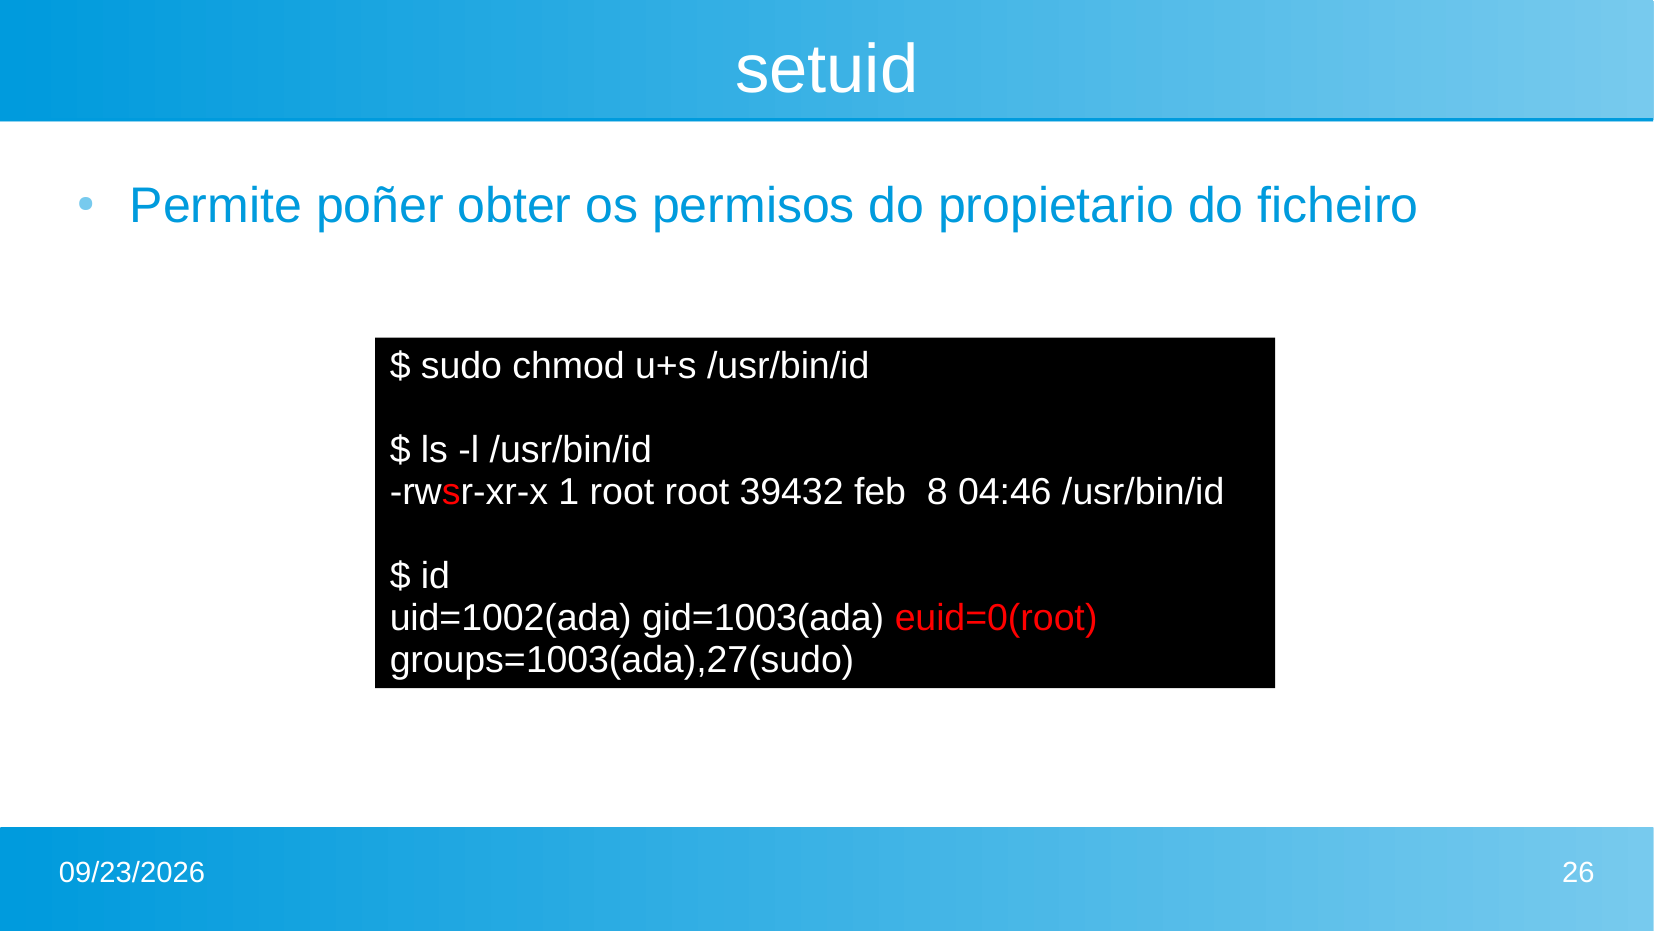

# setuid
Permite poñer obter os permisos do propietario do ficheiro
$ sudo chmod u+s /usr/bin/id
$ ls -l /usr/bin/id
-rwsr-xr-x 1 root root 39432 feb 8 04:46 /usr/bin/id
$ id
uid=1002(ada) gid=1003(ada) euid=0(root) groups=1003(ada),27(sudo)
26